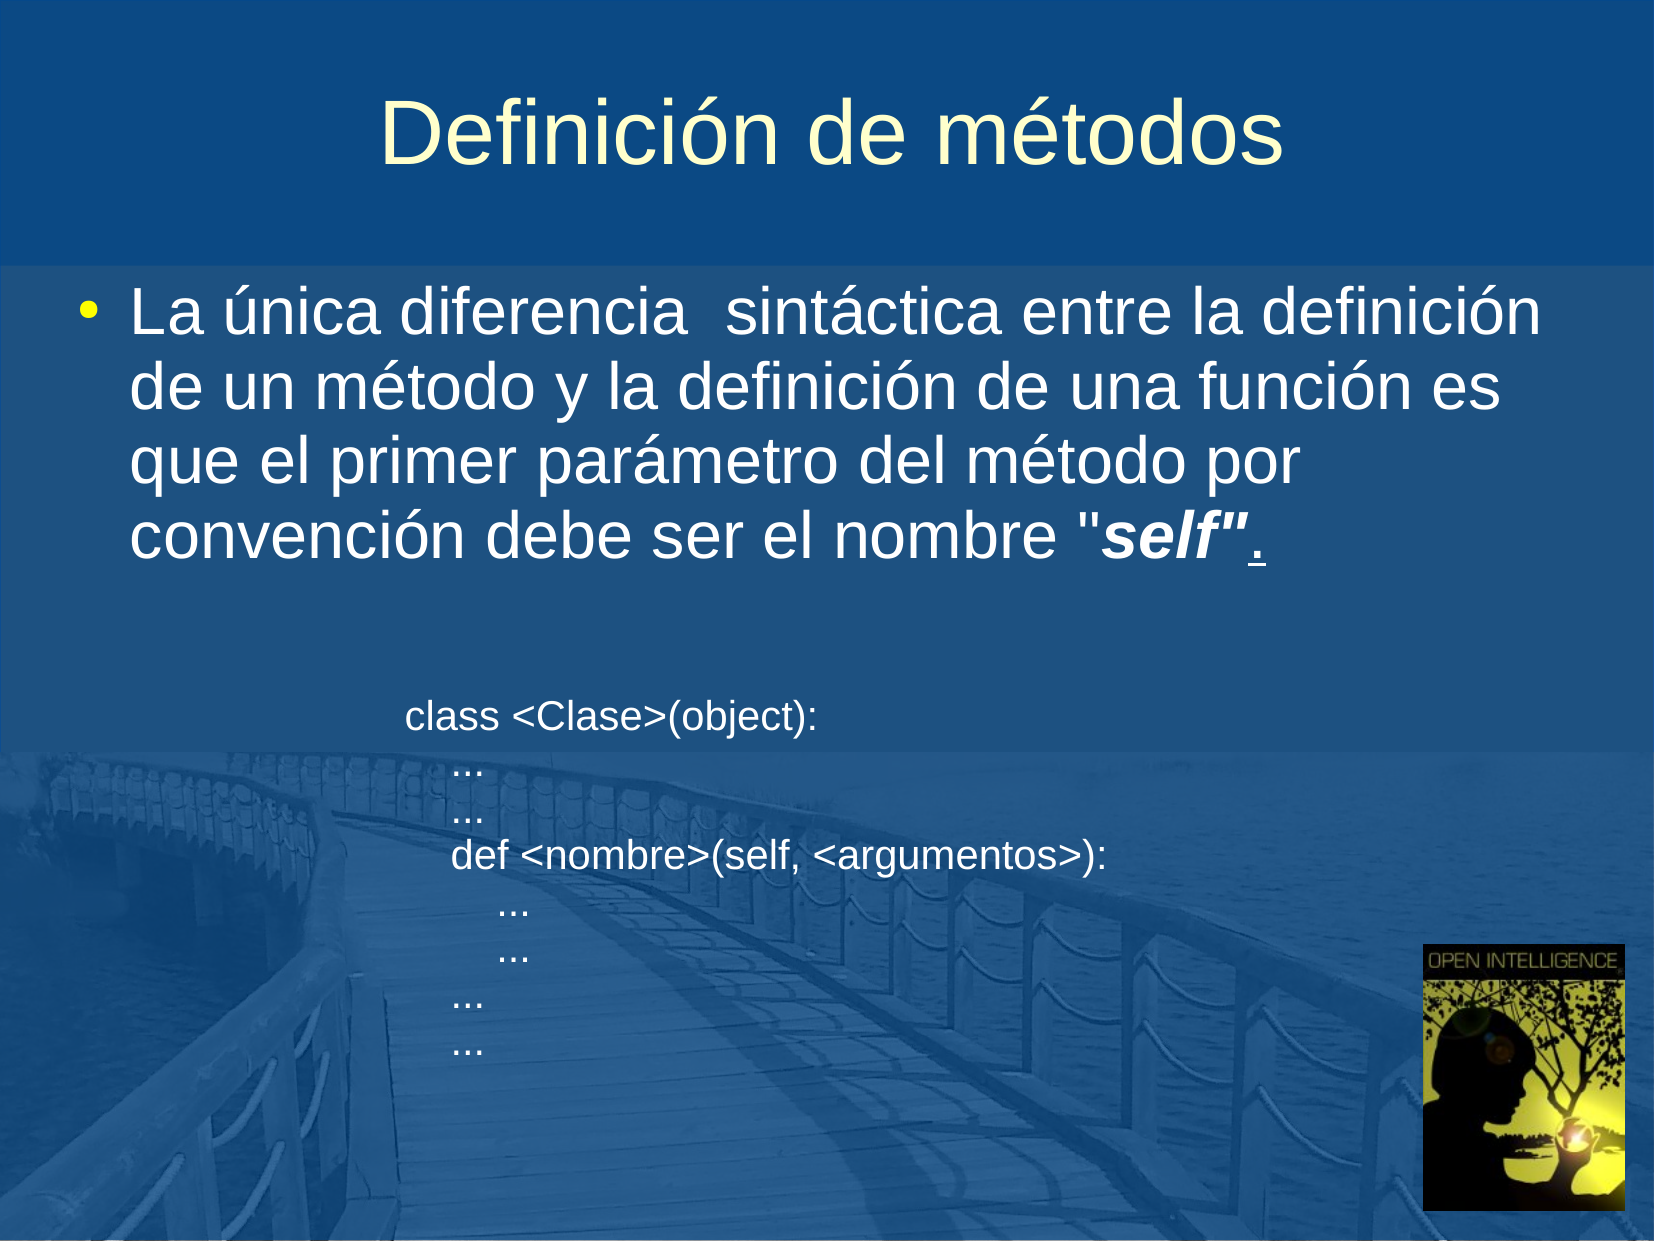

# Definición de métodos
La única diferencia sintáctica entre la definición de un método y la definición de una función es que el primer parámetro del método por convención debe ser el nombre "self".
class <Clase>(object):
 ...
 ...
 def <nombre>(self, <argumentos>):
 ...
 ...
 ...
 ...